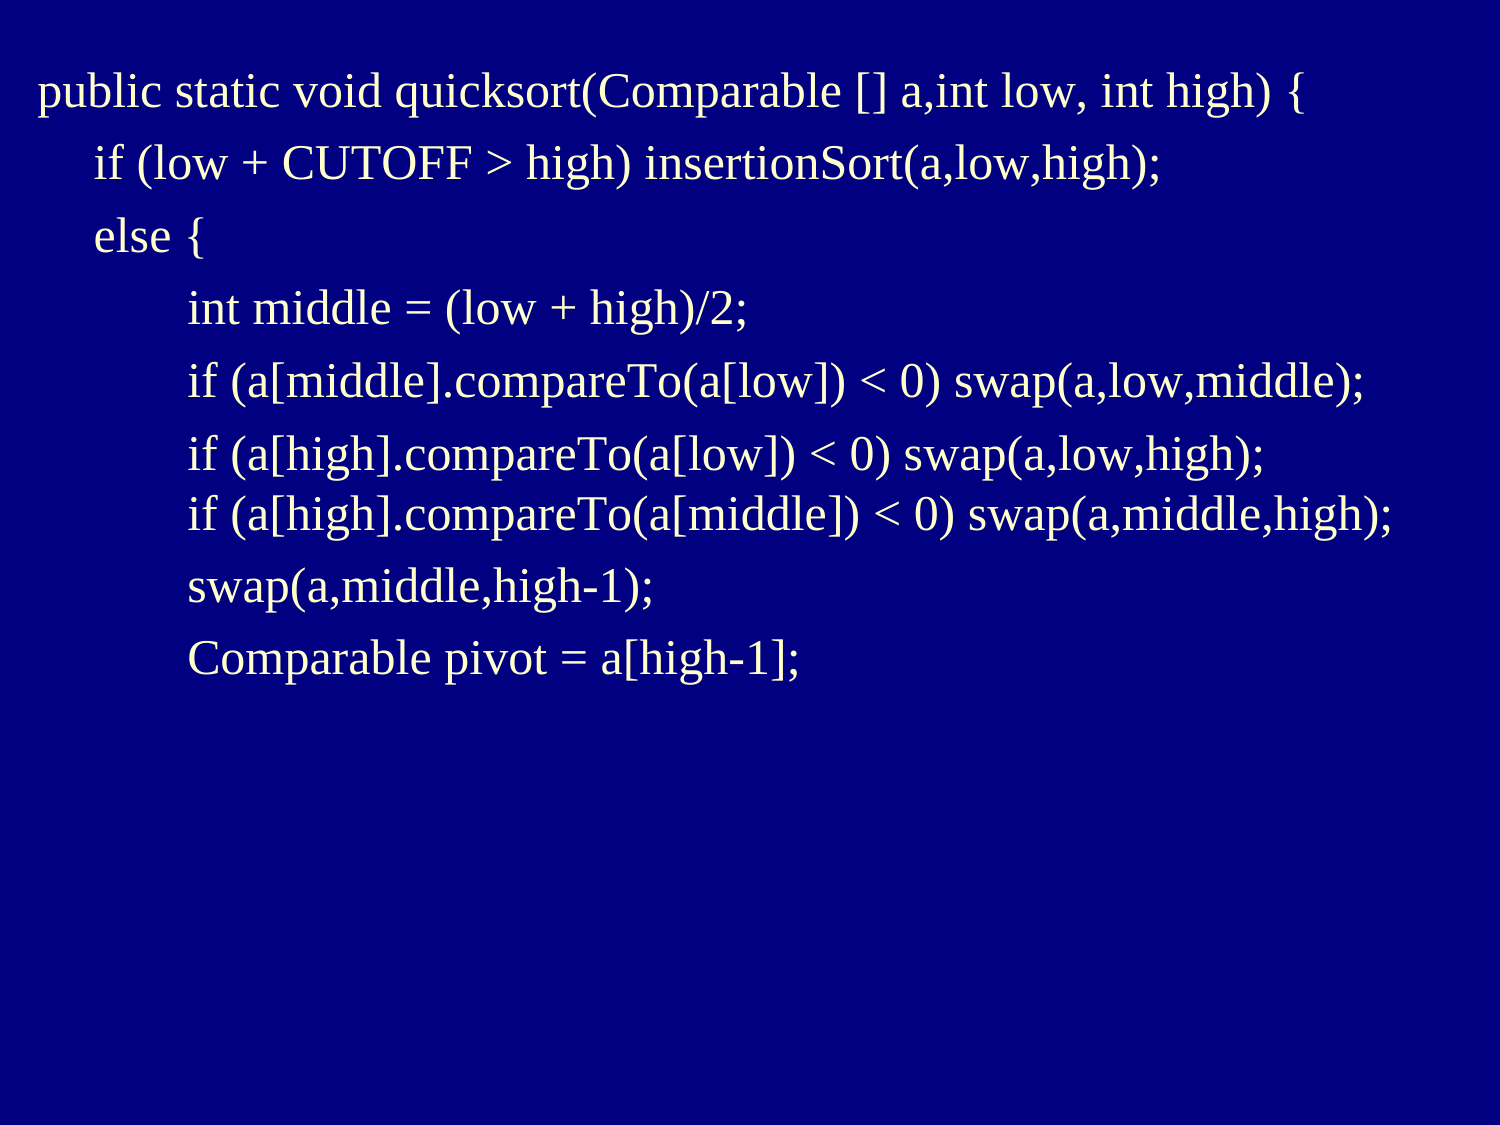

# public static void quicksort(Comparable [] a,int low, int high) {
	if (low + CUTOFF > high) insertionSort(a,low,high);
	else {
		int middle = (low + high)/2;
		if (a[middle].compareTo(a[low]) < 0) swap(a,low,middle);
		if (a[high].compareTo(a[low]) < 0) swap(a,low,high); 		if (a[high].compareTo(a[middle]) < 0) swap(a,middle,high);
		swap(a,middle,high-1);
		Comparable pivot = a[high-1];